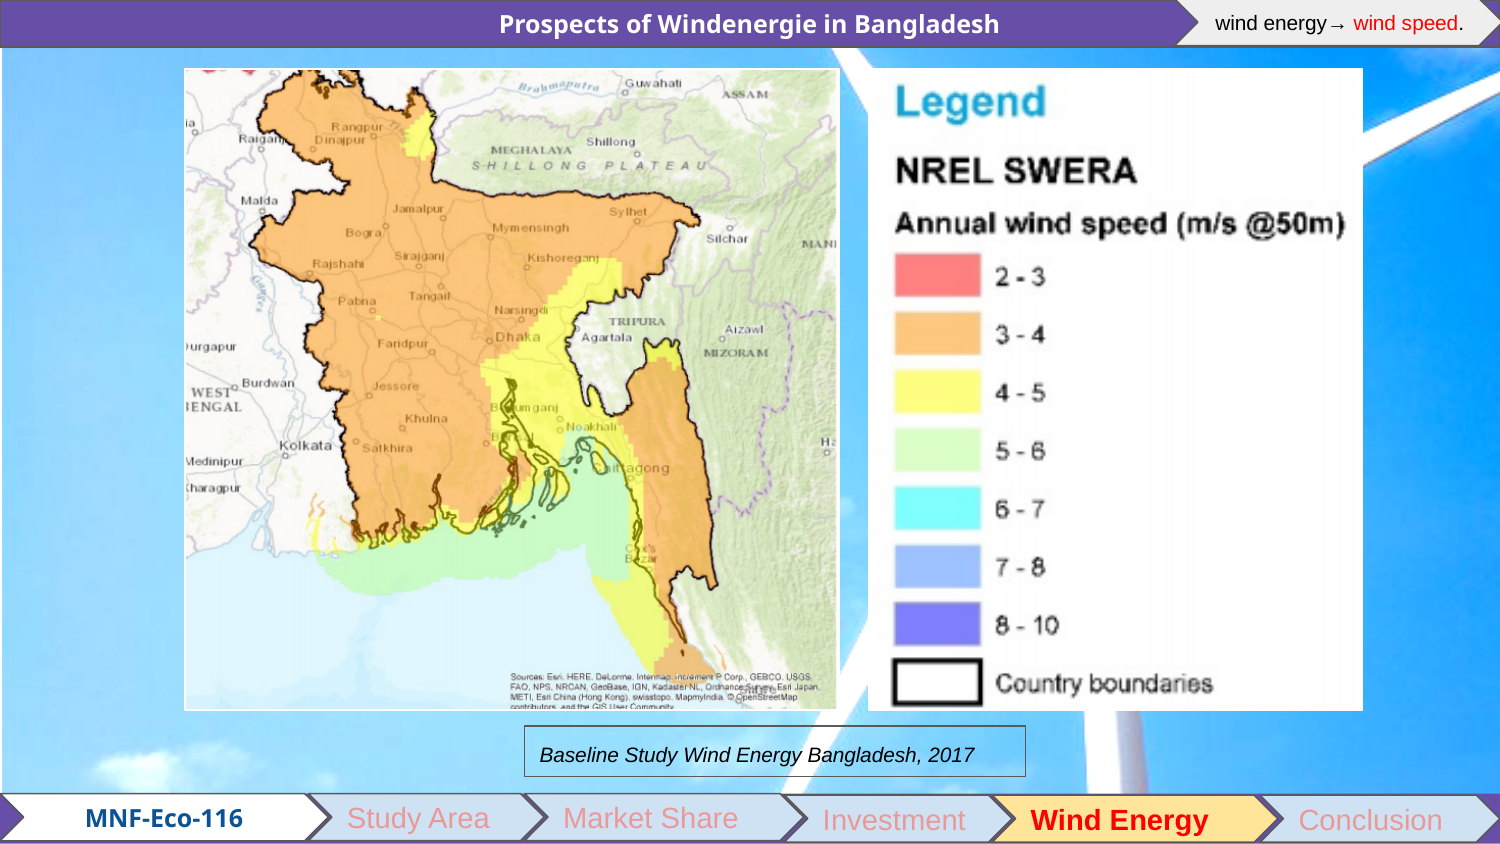

Prospects of Windenergie in Bangladesh
wind energy→ wind speed.
Baseline Study Wind Energy Bangladesh, 2017
Study Area
Market Share
MNF-Eco-116
Investment
Wind Energy
Conclusion